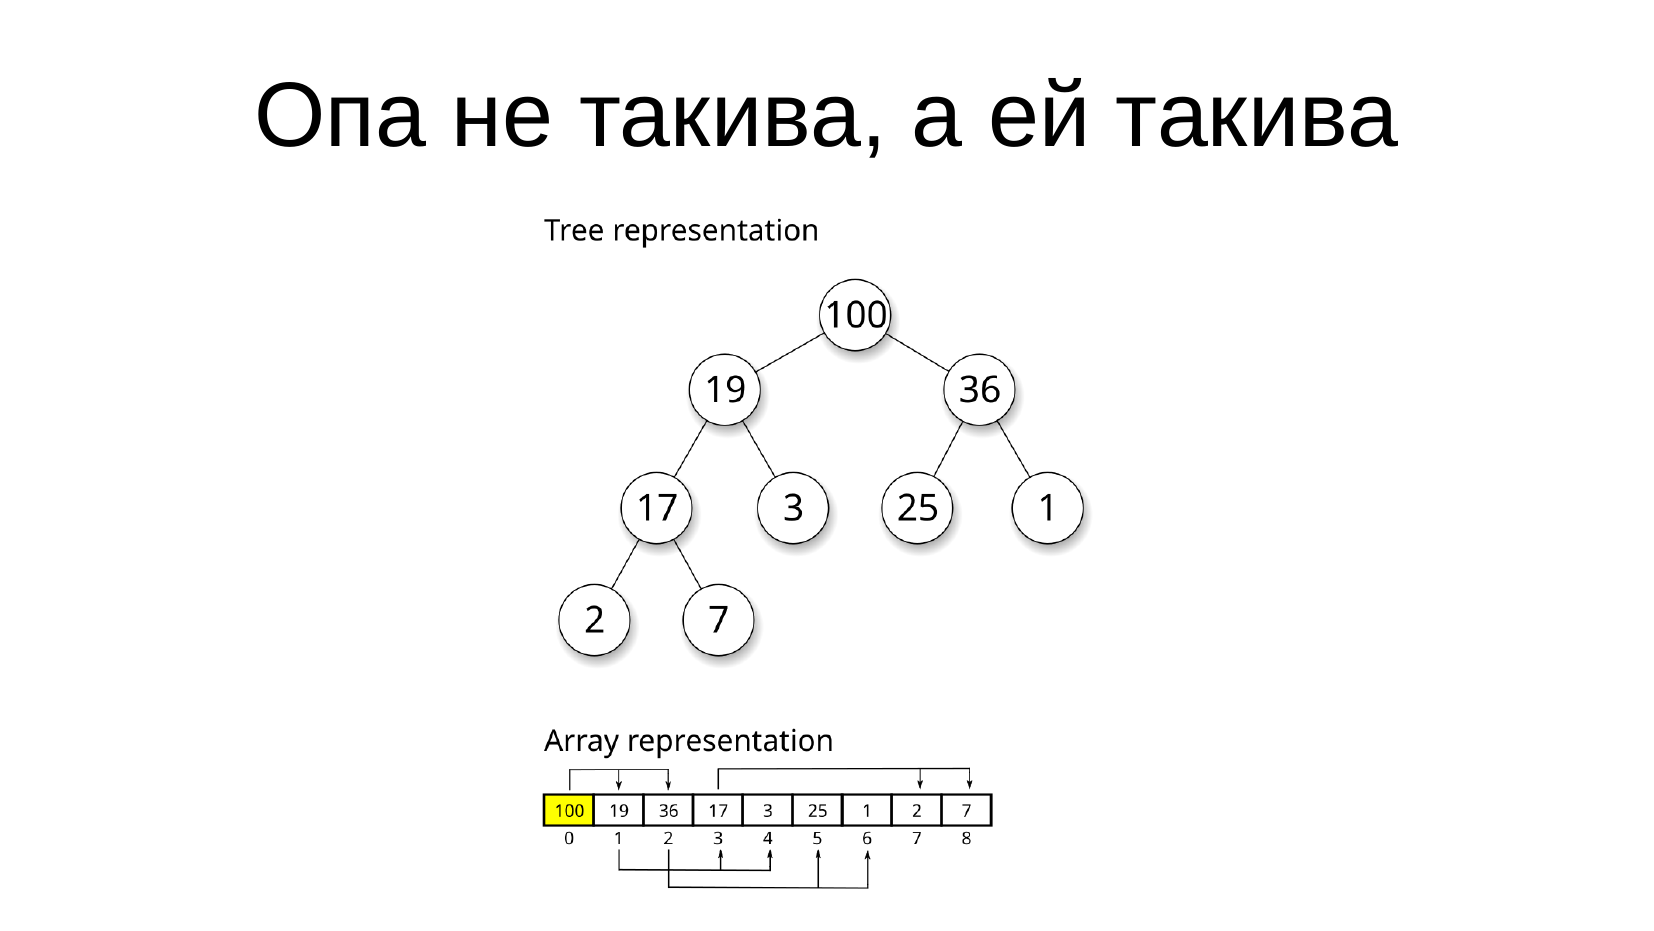

# Опа не такива, а ей такива